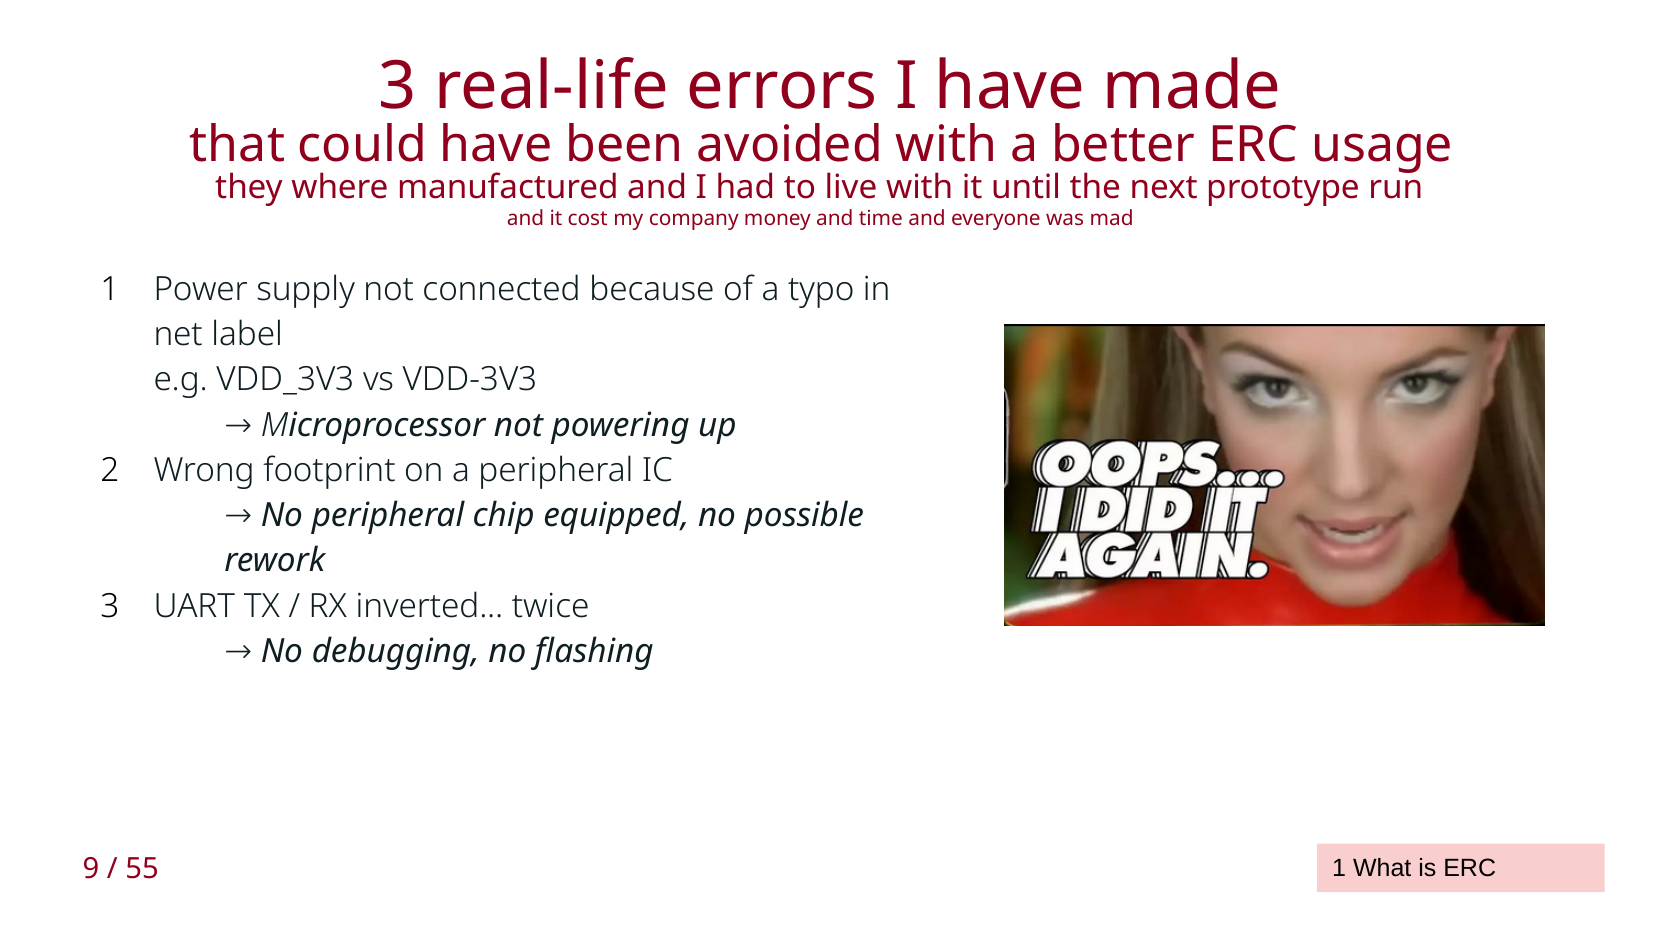

# 3 real-life errors I have made
that could have been avoided with a better ERC usage
they where manufactured and I had to live with it until the next prototype run
and it cost my company money and time and everyone was mad
Power supply not connected because of a typo in net label
e.g. VDD_3V3 vs VDD-3V3
→ Microprocessor not powering up
Wrong footprint on a peripheral IC
→ No peripheral chip equipped, no possible rework
UART TX / RX inverted... twice
→ No debugging, no flashing
1 What is ERC
9